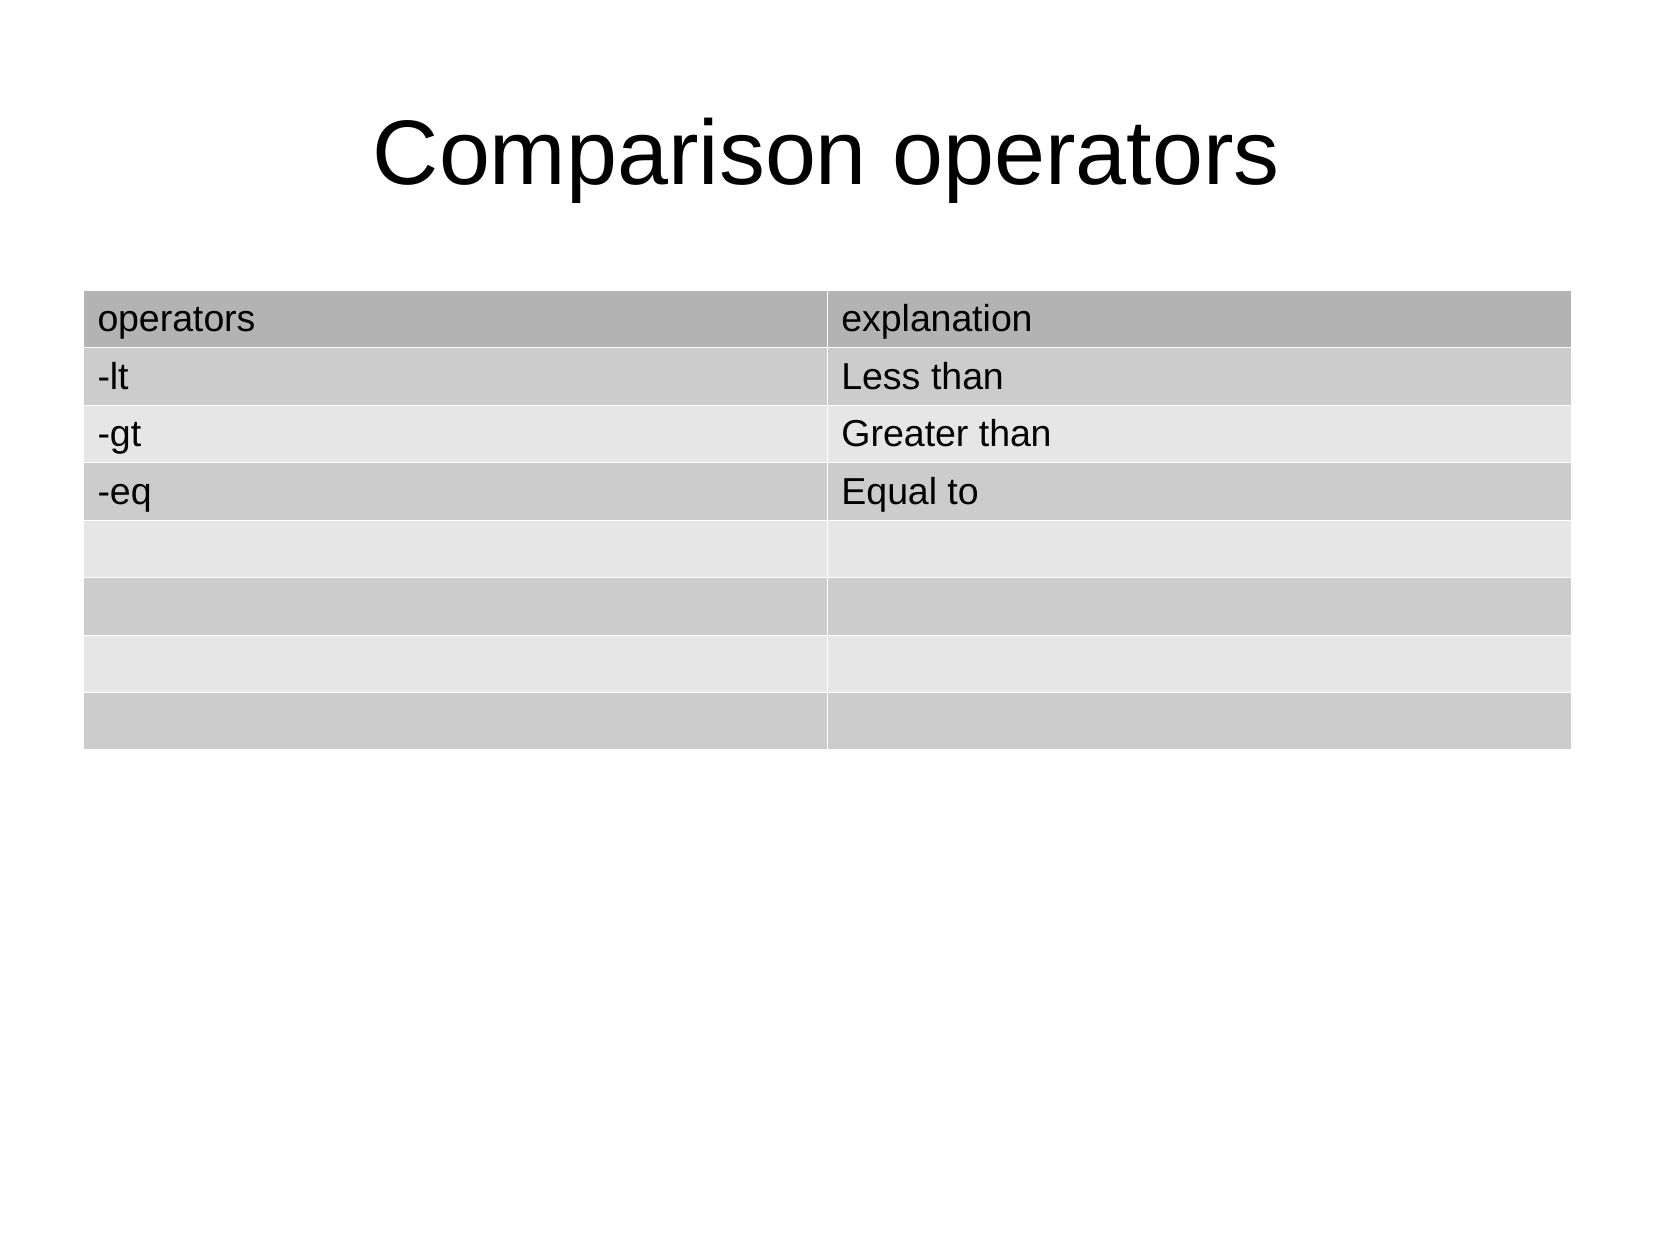

# Comparison operators
| operators | explanation |
| --- | --- |
| -lt | Less than |
| -gt | Greater than |
| -eq | Equal to |
| | |
| | |
| | |
| | |